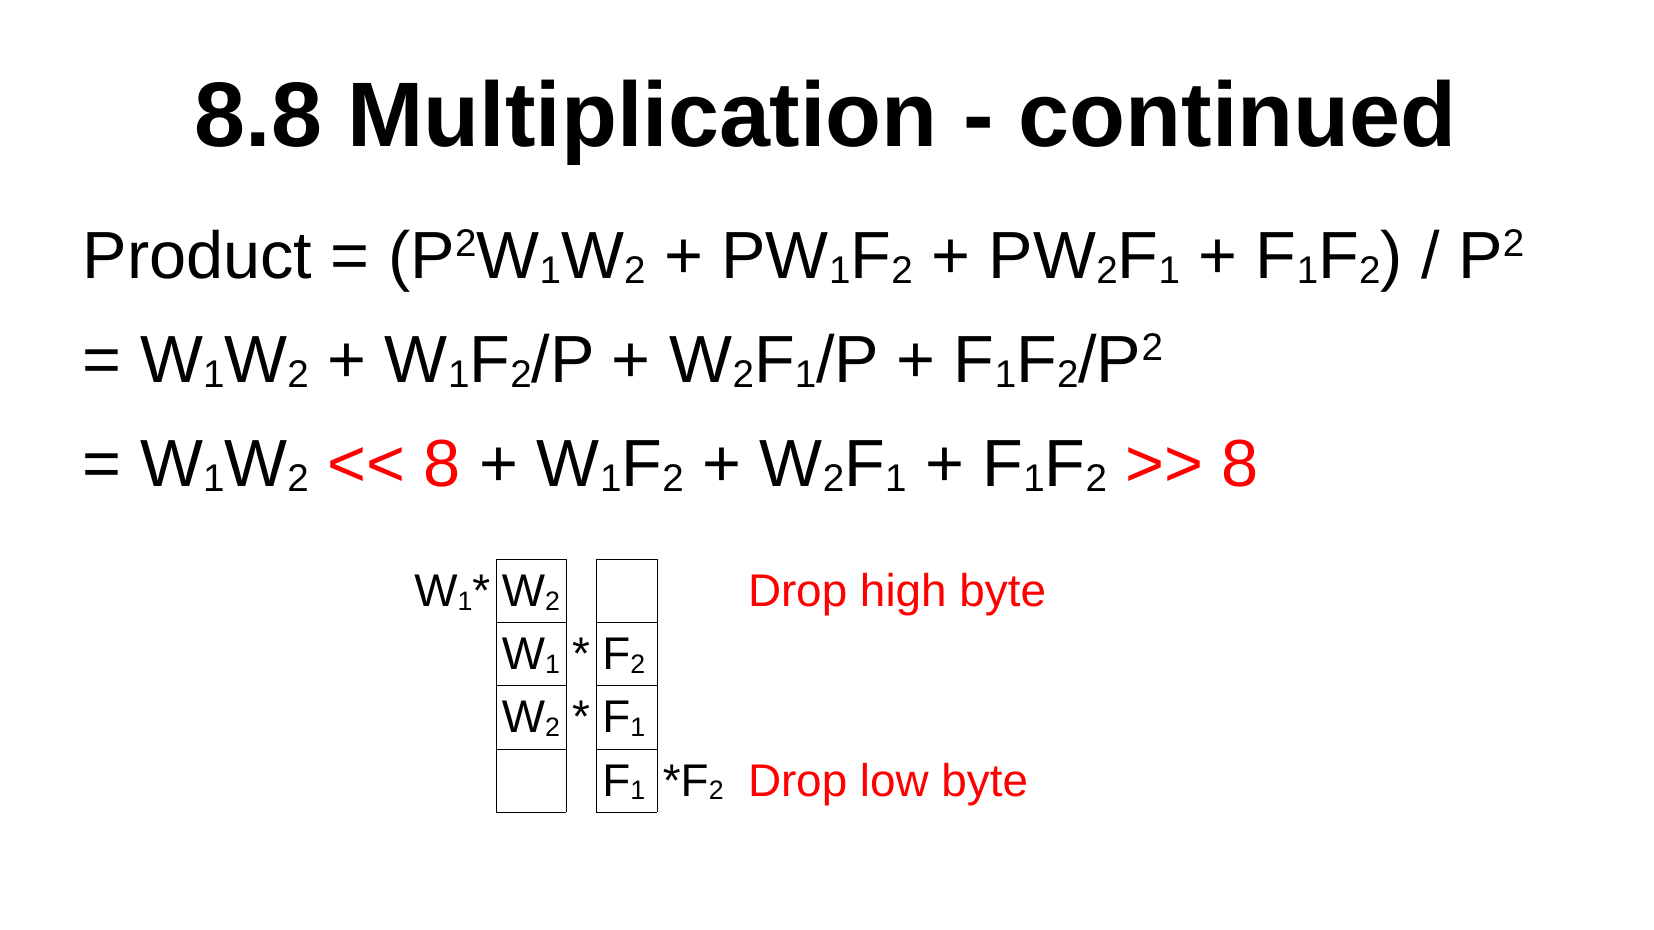

# 8.8 Multiplication - continued
Product = (P2W1W2 + PW1F2 + PW2F1 + F1F2) / P2
= W1W2 + W1F2/P + W2F1/P + F1F2/P2
= W1W2 << 8 + W1F2 + W2F1 + F1F2 >> 8
| W1\* | W2 | | | | Drop high byte |
| --- | --- | --- | --- | --- | --- |
| | W1 | \* | F2 | | |
| | W2 | \* | F1 | | |
| | | | F1 | \*F2 | Drop low byte |